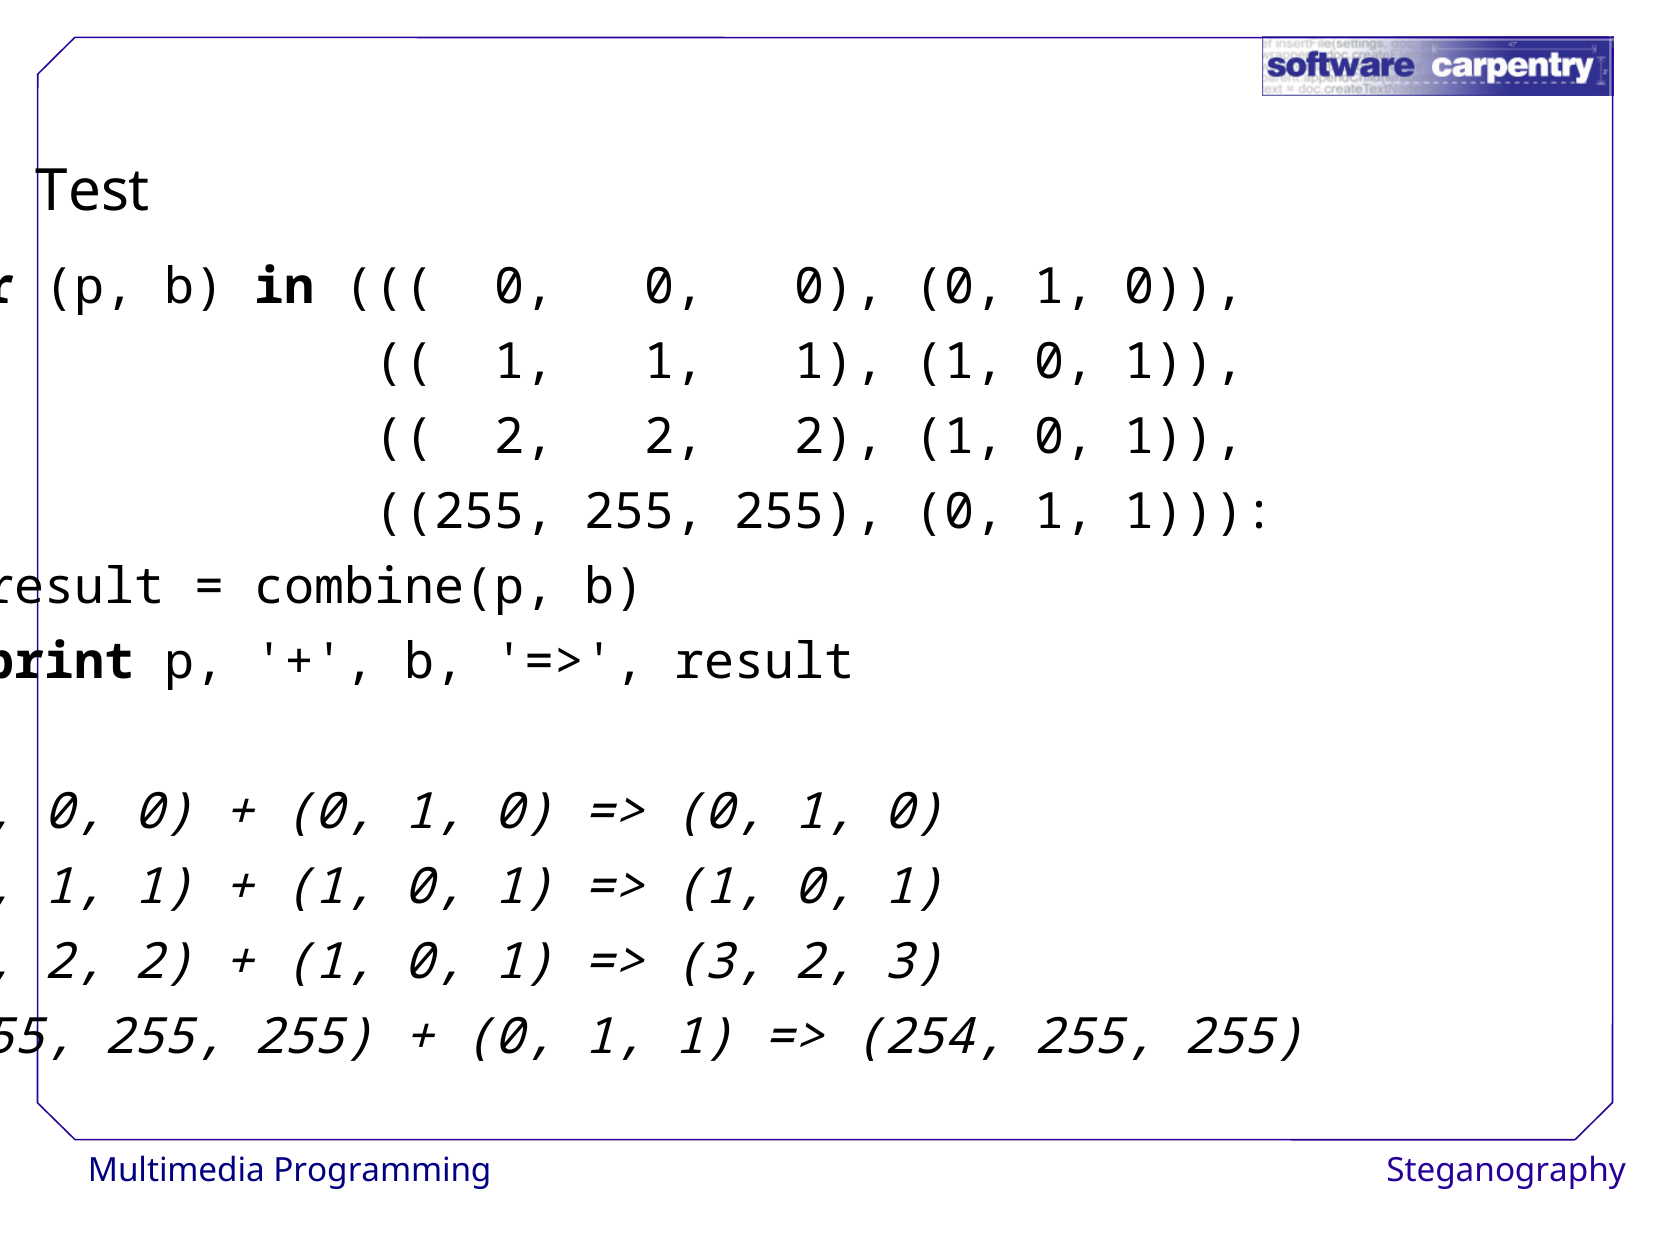

Test
for (p, b) in ((( 0, 0, 0), (0, 1, 0)),
 (( 1, 1, 1), (1, 0, 1)),
 (( 2, 2, 2), (1, 0, 1)),
 ((255, 255, 255), (0, 1, 1))):
 result = combine(p, b)
 print p, '+', b, '=>', result
(0, 0, 0) + (0, 1, 0) => (0, 1, 0)
(1, 1, 1) + (1, 0, 1) => (1, 0, 1)
(2, 2, 2) + (1, 0, 1) => (3, 2, 3)
(255, 255, 255) + (0, 1, 1) => (254, 255, 255)